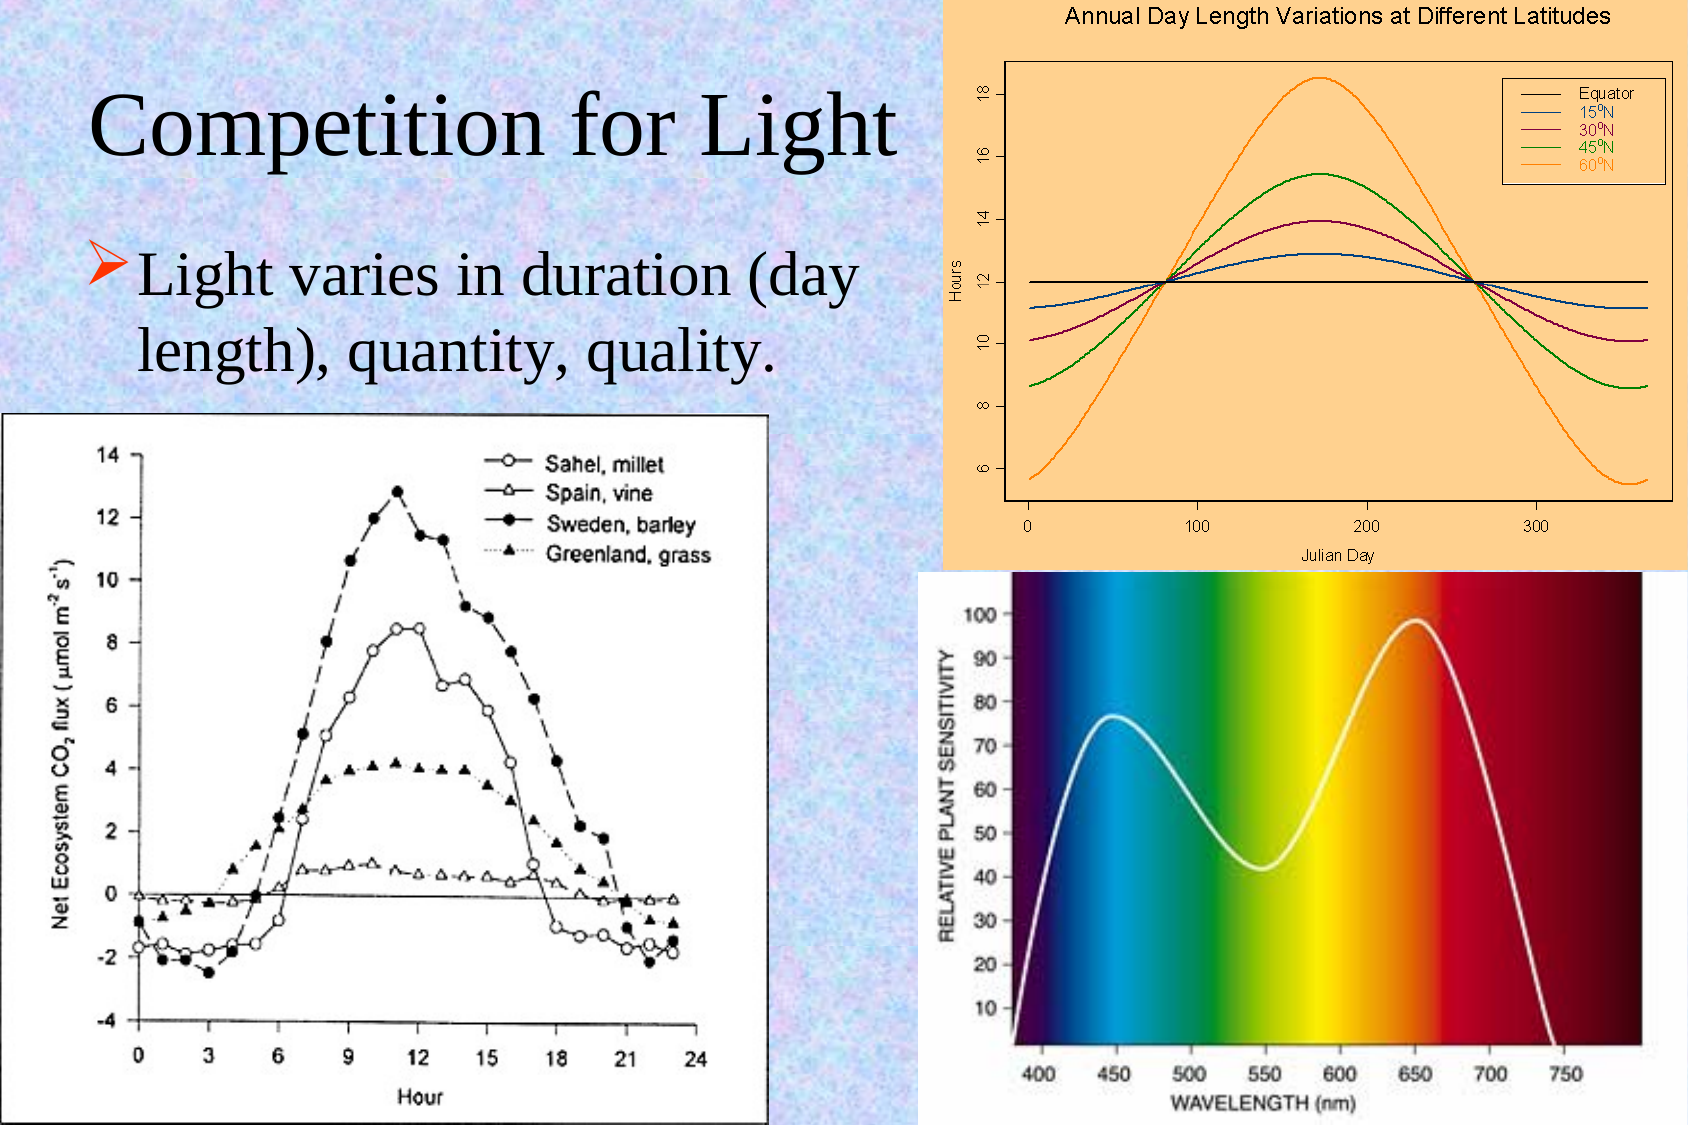

# Competition for Light
Light varies in duration (day length), quantity, quality.